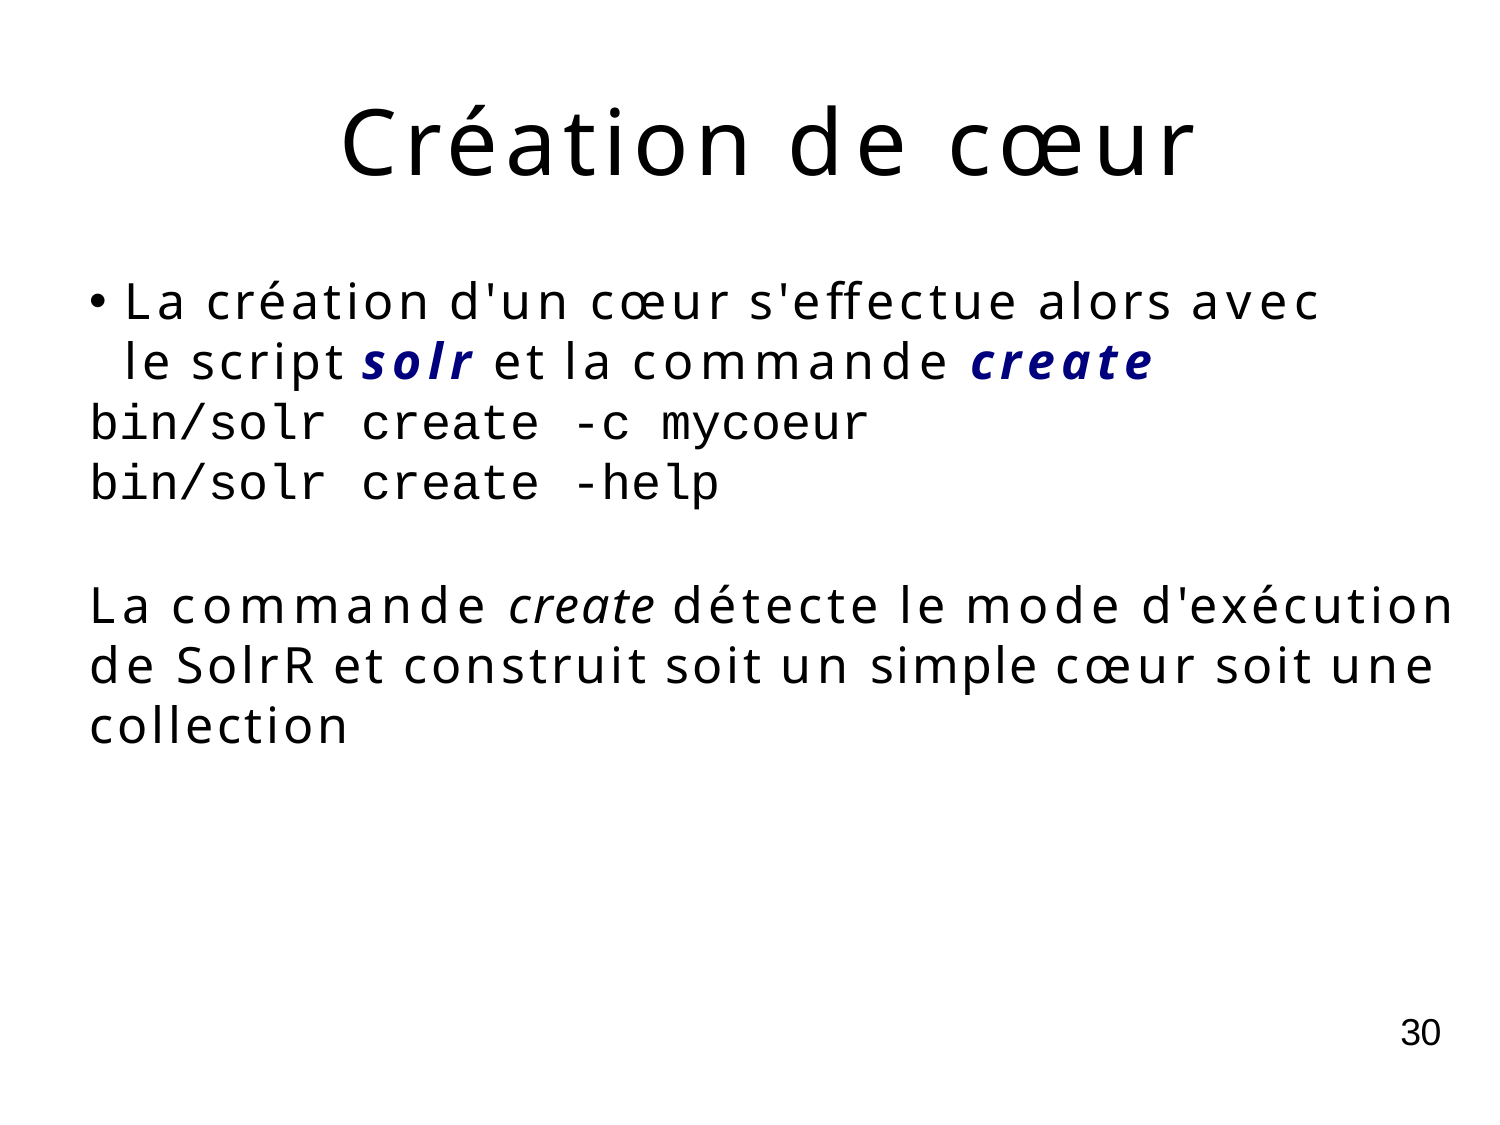

# Création de cœur
La création d'un cœur s'effectue alors avec le script solr et la commande create
bin/solr	create	-c mycoeur bin/solr	create	-help
La commande create détecte le mode d'exécution de SolrR et construit soit un simple cœur soit une collection
30